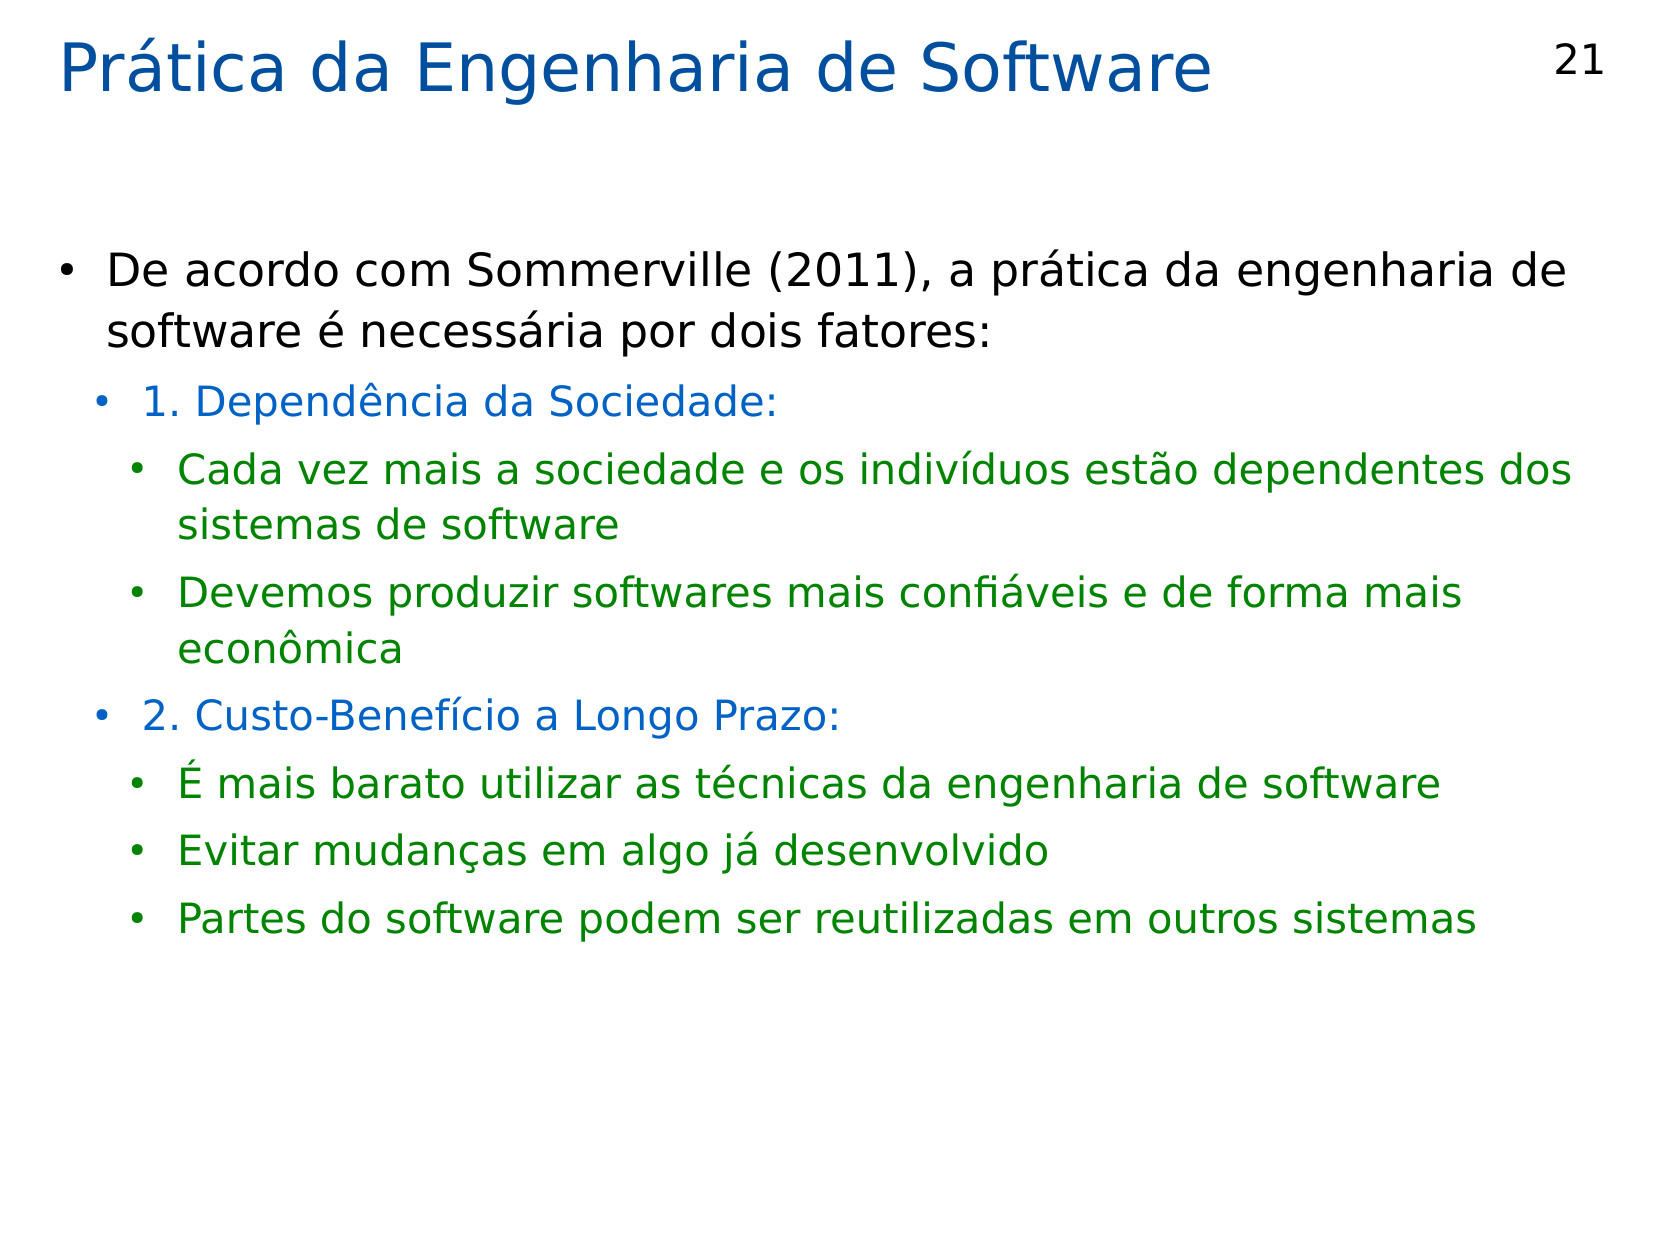

# Prática da Engenharia de Software
21
De acordo com Sommerville (2011), a prática da engenharia de software é necessária por dois fatores:
1. Dependência da Sociedade:
Cada vez mais a sociedade e os indivíduos estão dependentes dos sistemas de software
Devemos produzir softwares mais confiáveis e de forma mais econômica
2. Custo-Benefício a Longo Prazo:
É mais barato utilizar as técnicas da engenharia de software
Evitar mudanças em algo já desenvolvido
Partes do software podem ser reutilizadas em outros sistemas